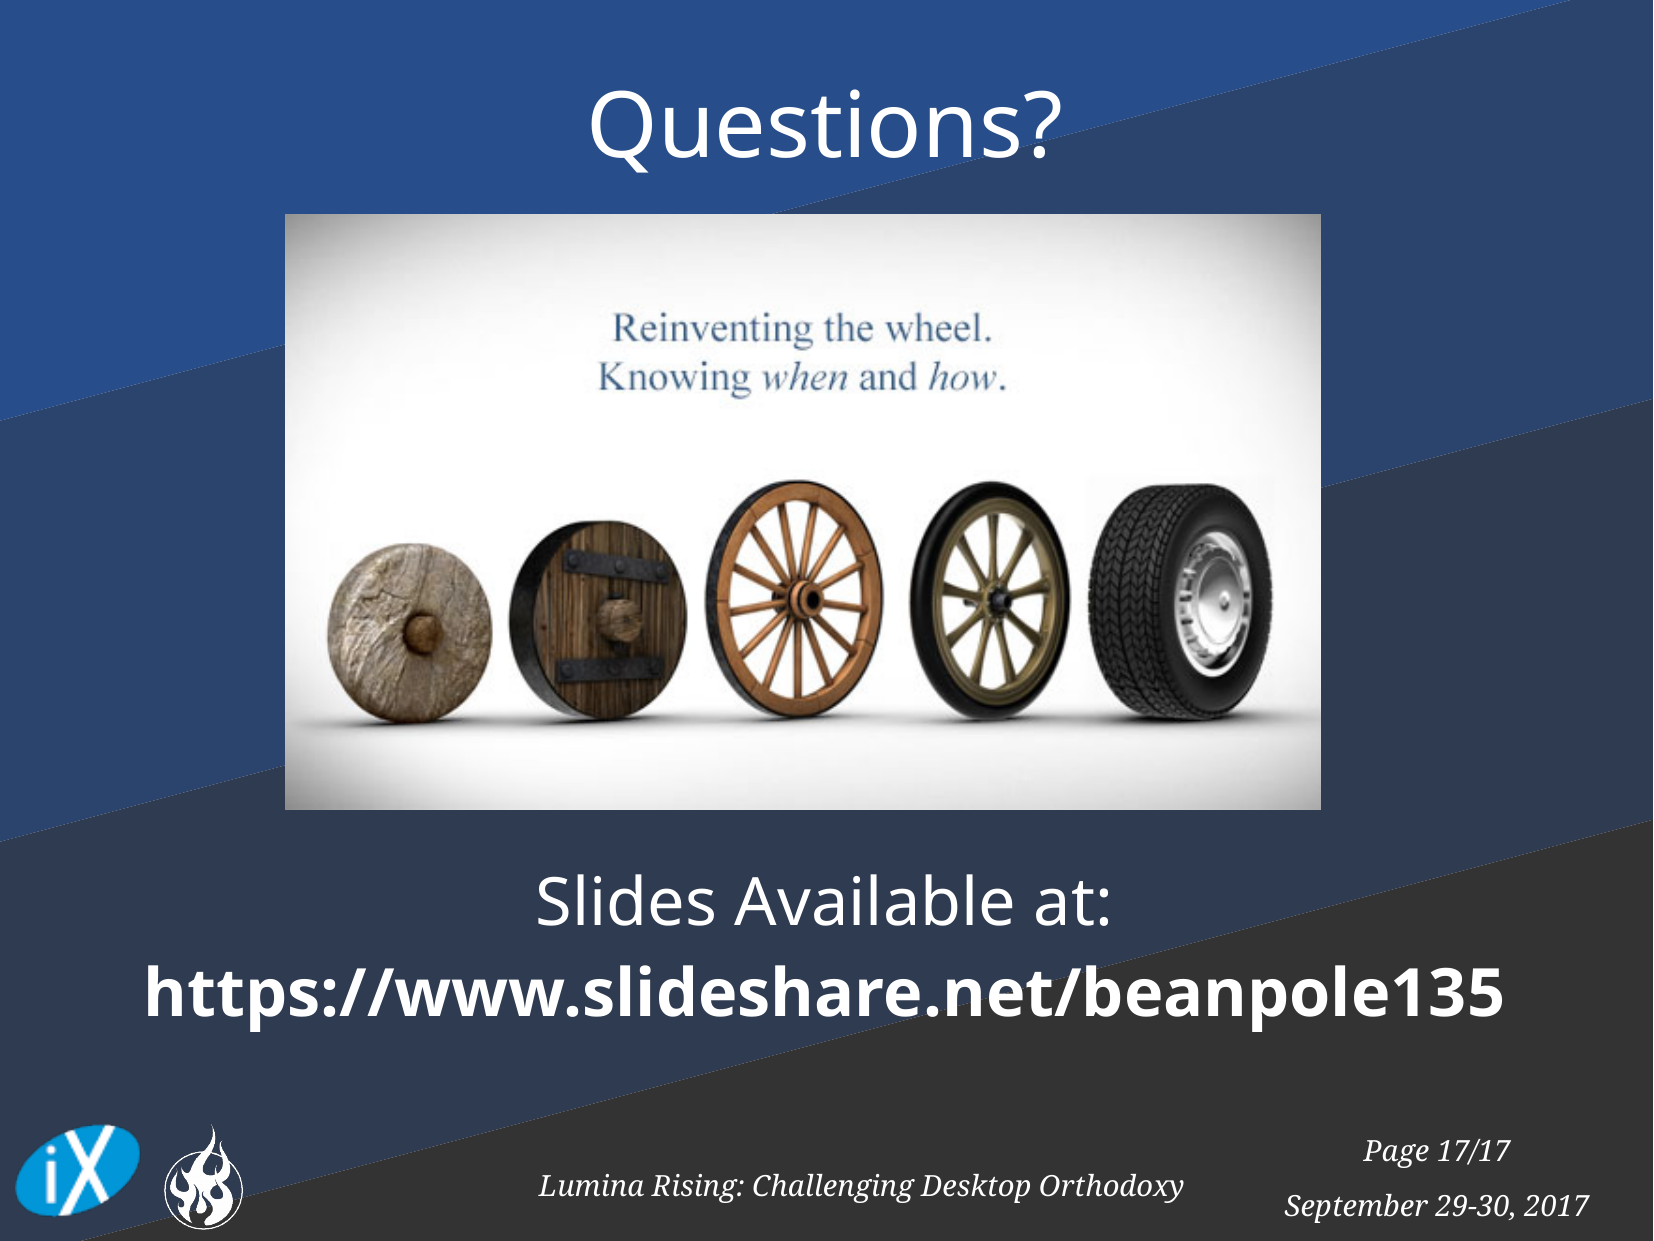

# Questions?
Slides Available at:
https://www.slideshare.net/beanpole135
Lumina Rising: Challenging Desktop Orthodoxy
17
September 29-30, 2017